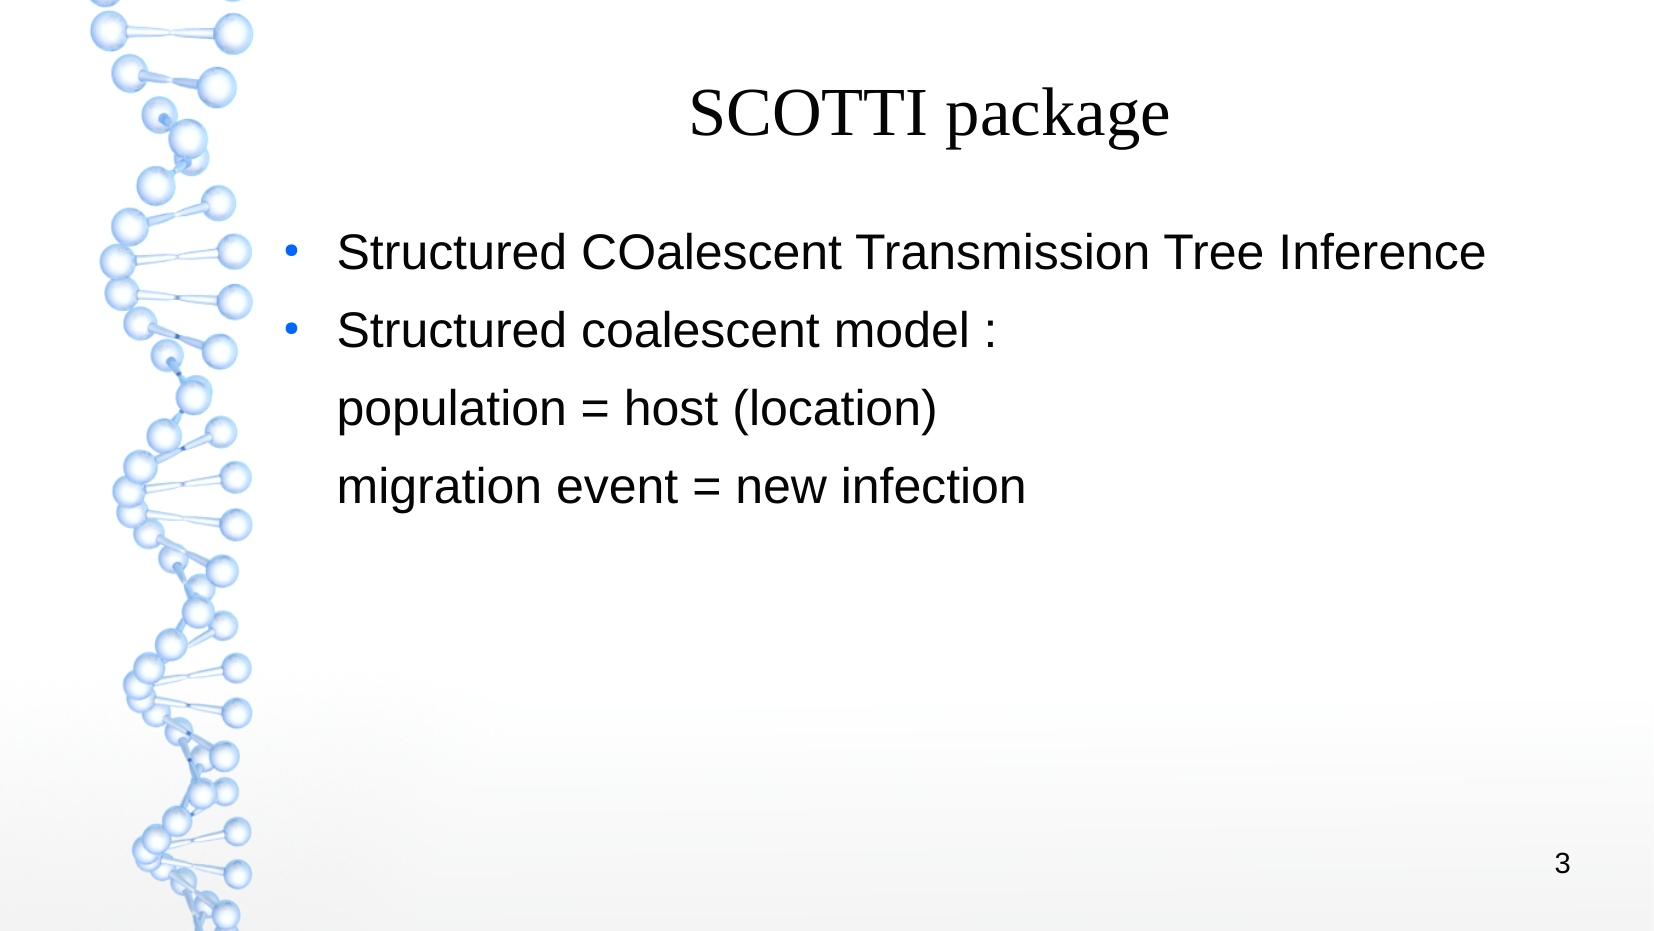

# SCOTTI package
Structured COalescent Transmission Tree Inference
Structured coalescent model :
population = host (location)
migration event = new infection
3